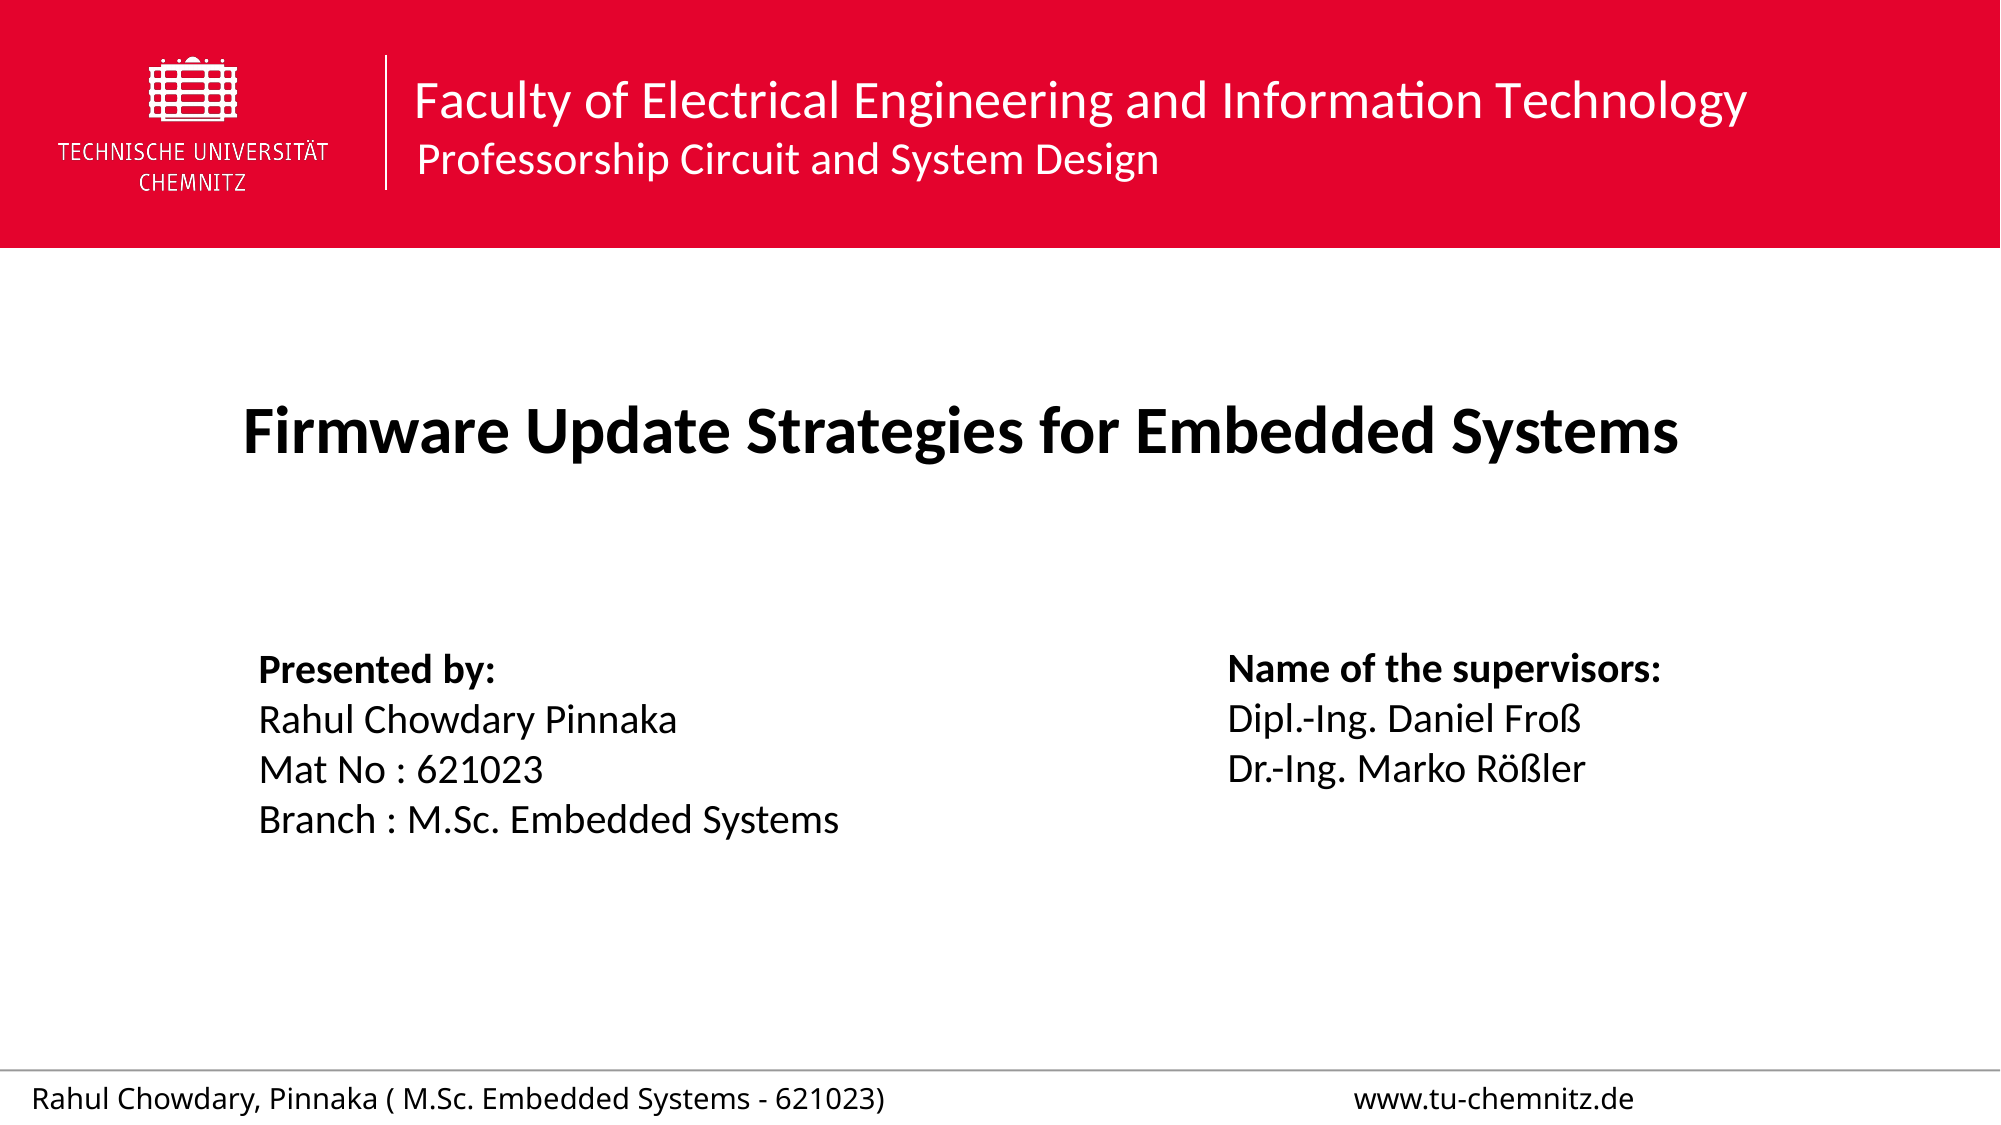

# Firmware Update Strategies for Embedded Systems
Name of the supervisors:
Dipl.-Ing. Daniel Froß
Dr.-Ing. Marko Rößler
Presented by:
Rahul Chowdary Pinnaka
Mat No : 621023
Branch : M.Sc. Embedded Systems